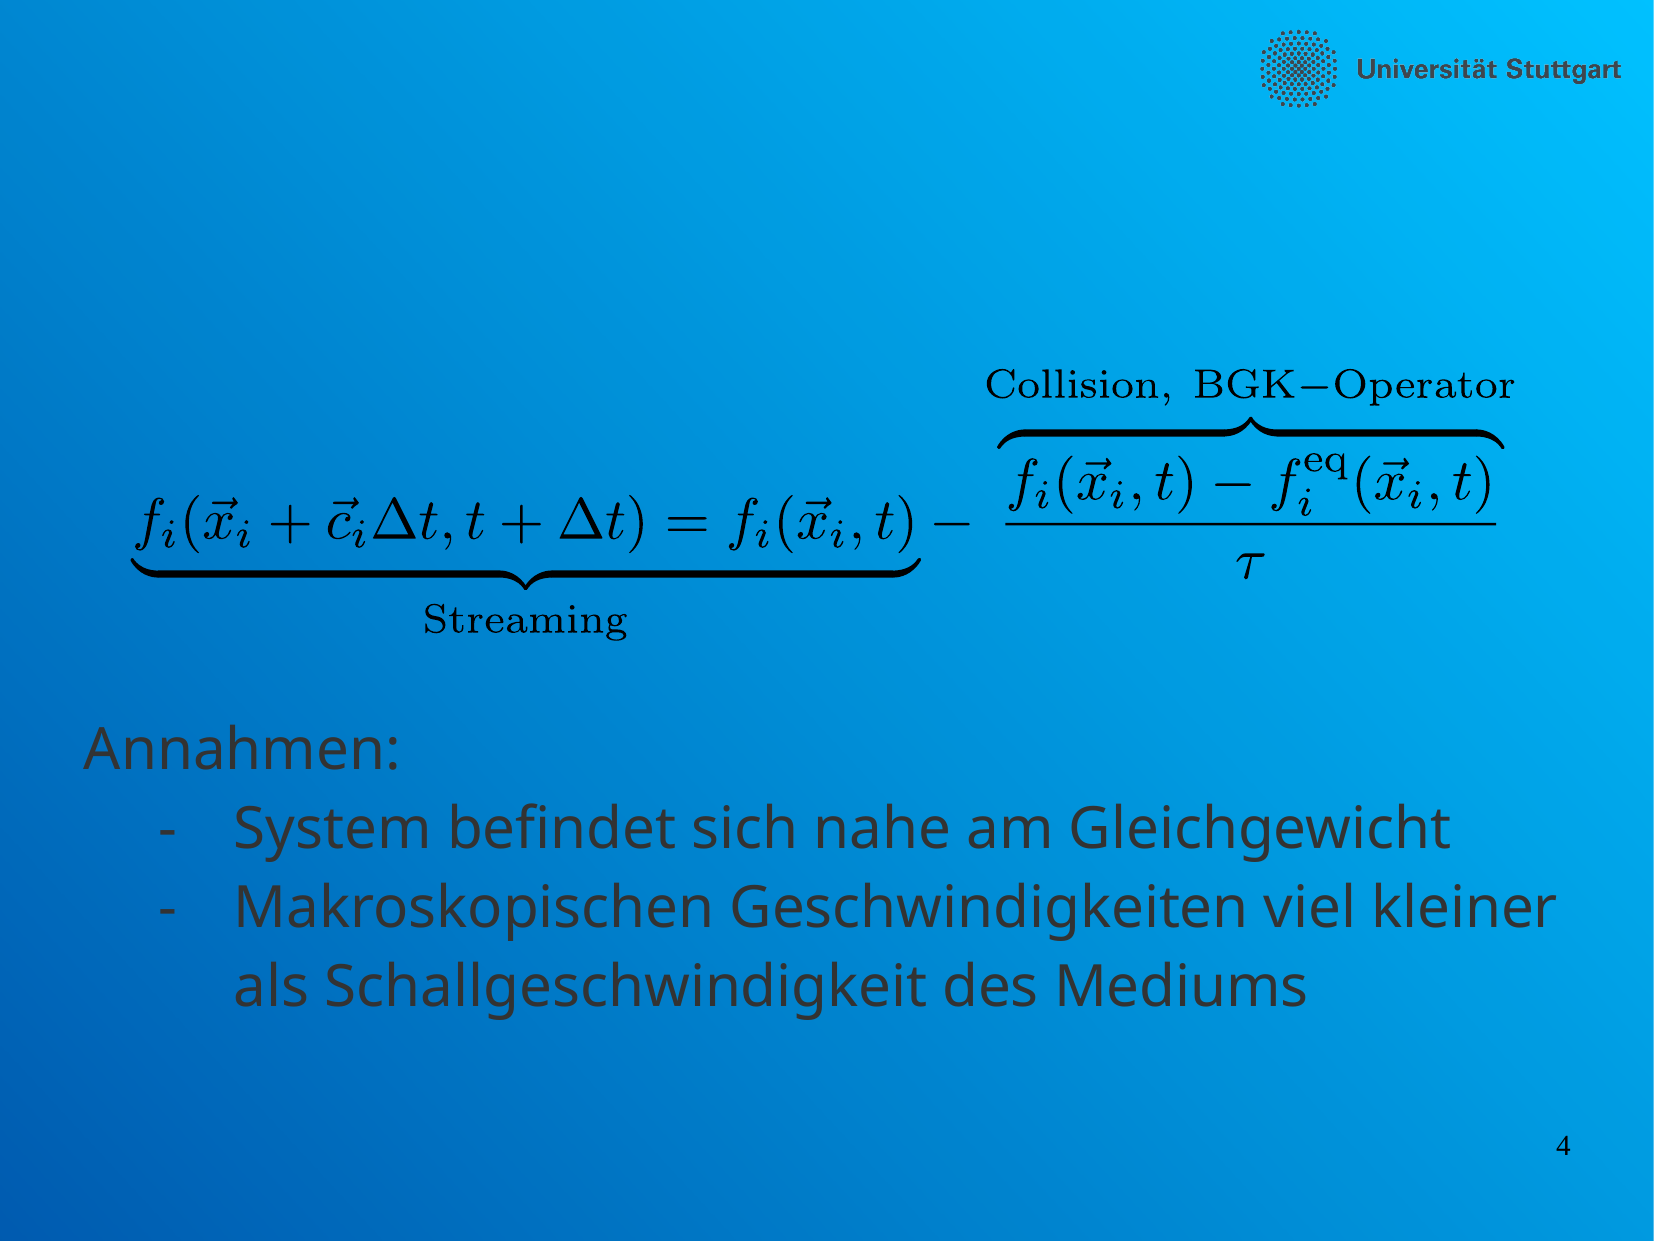

#
Annahmen:
	- 	System befindet sich nahe am Gleichgewicht
	- 	Makroskopischen Geschwindigkeiten viel kleiner 		als Schallgeschwindigkeit des Mediums
4